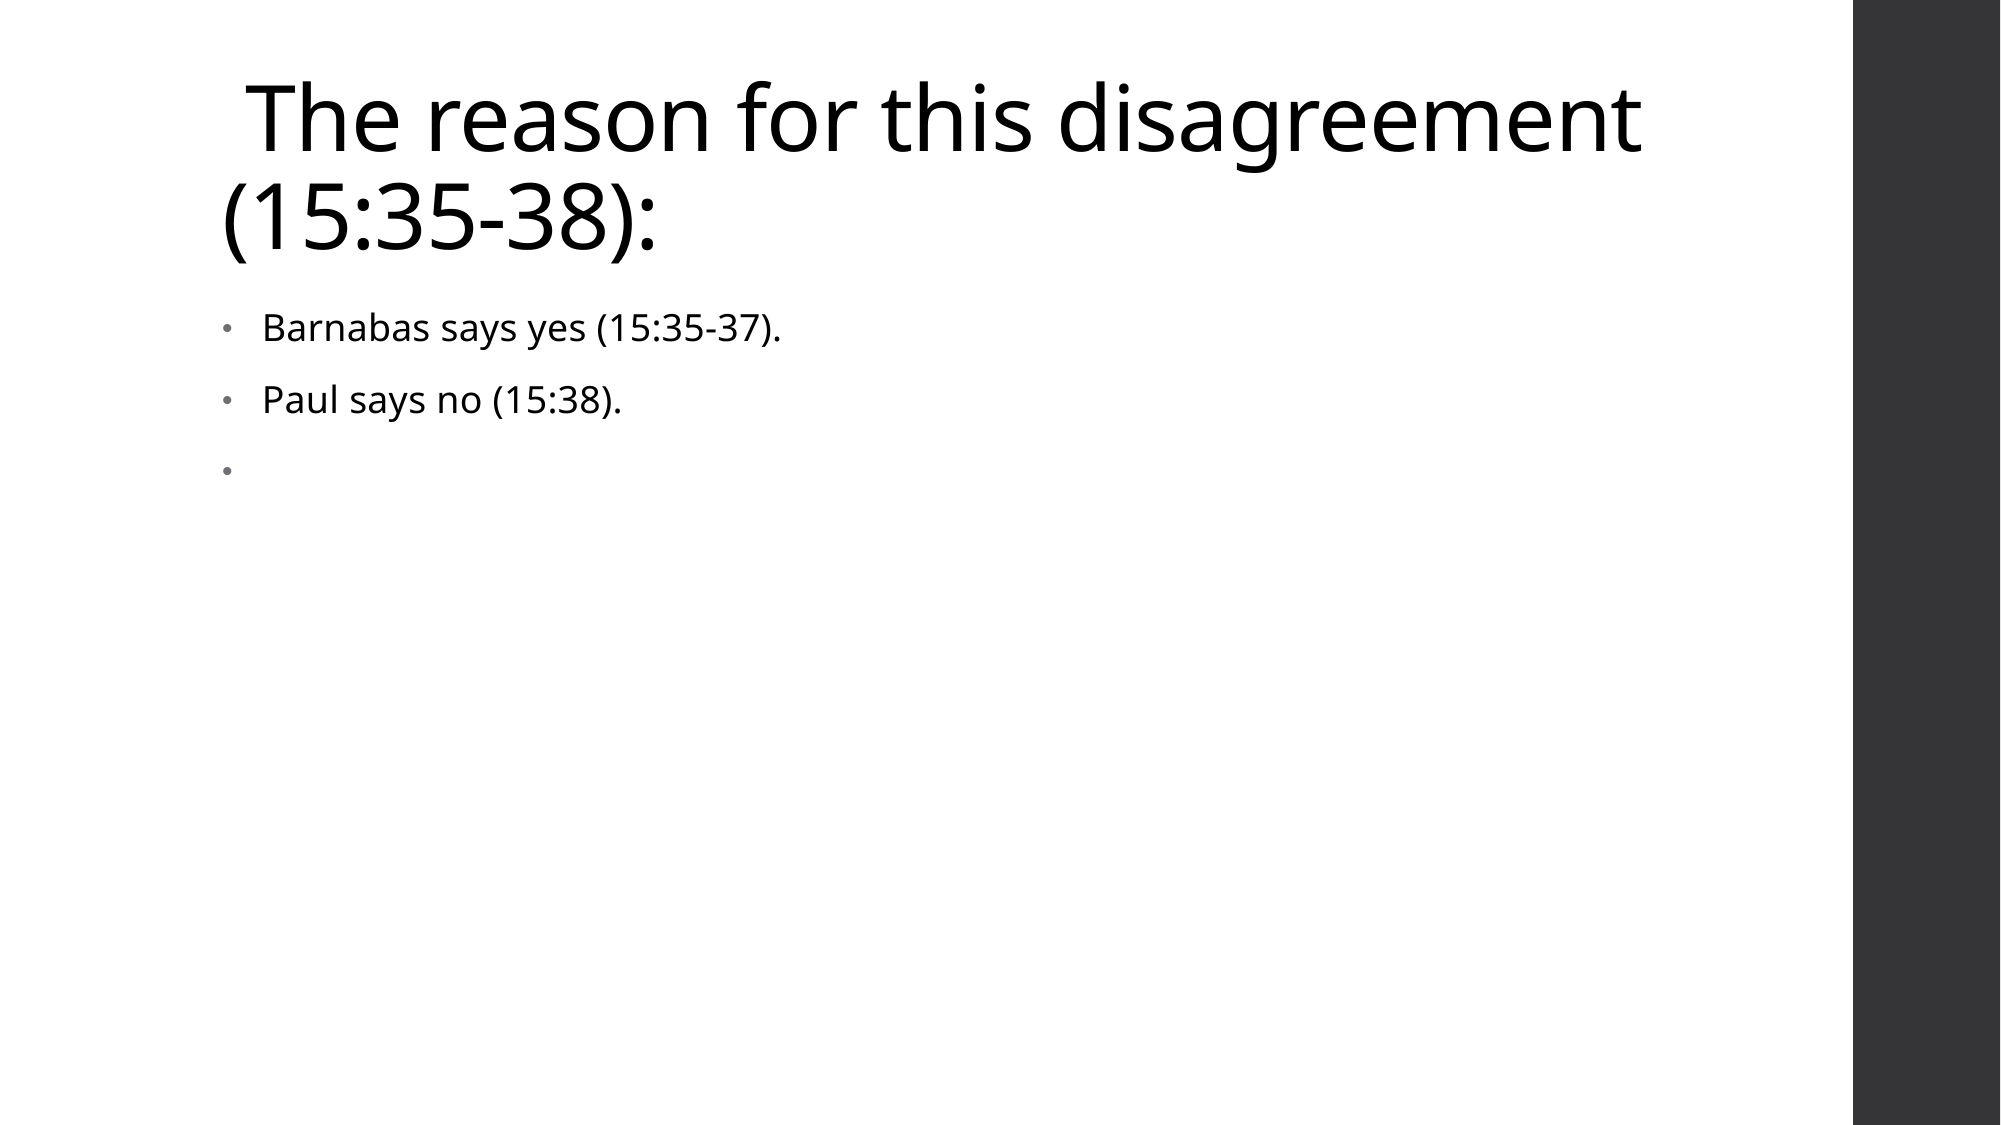

# The reason for this disagreement (15:35-38):
 Barnabas says yes (15:35-37).
 Paul says no (15:38).